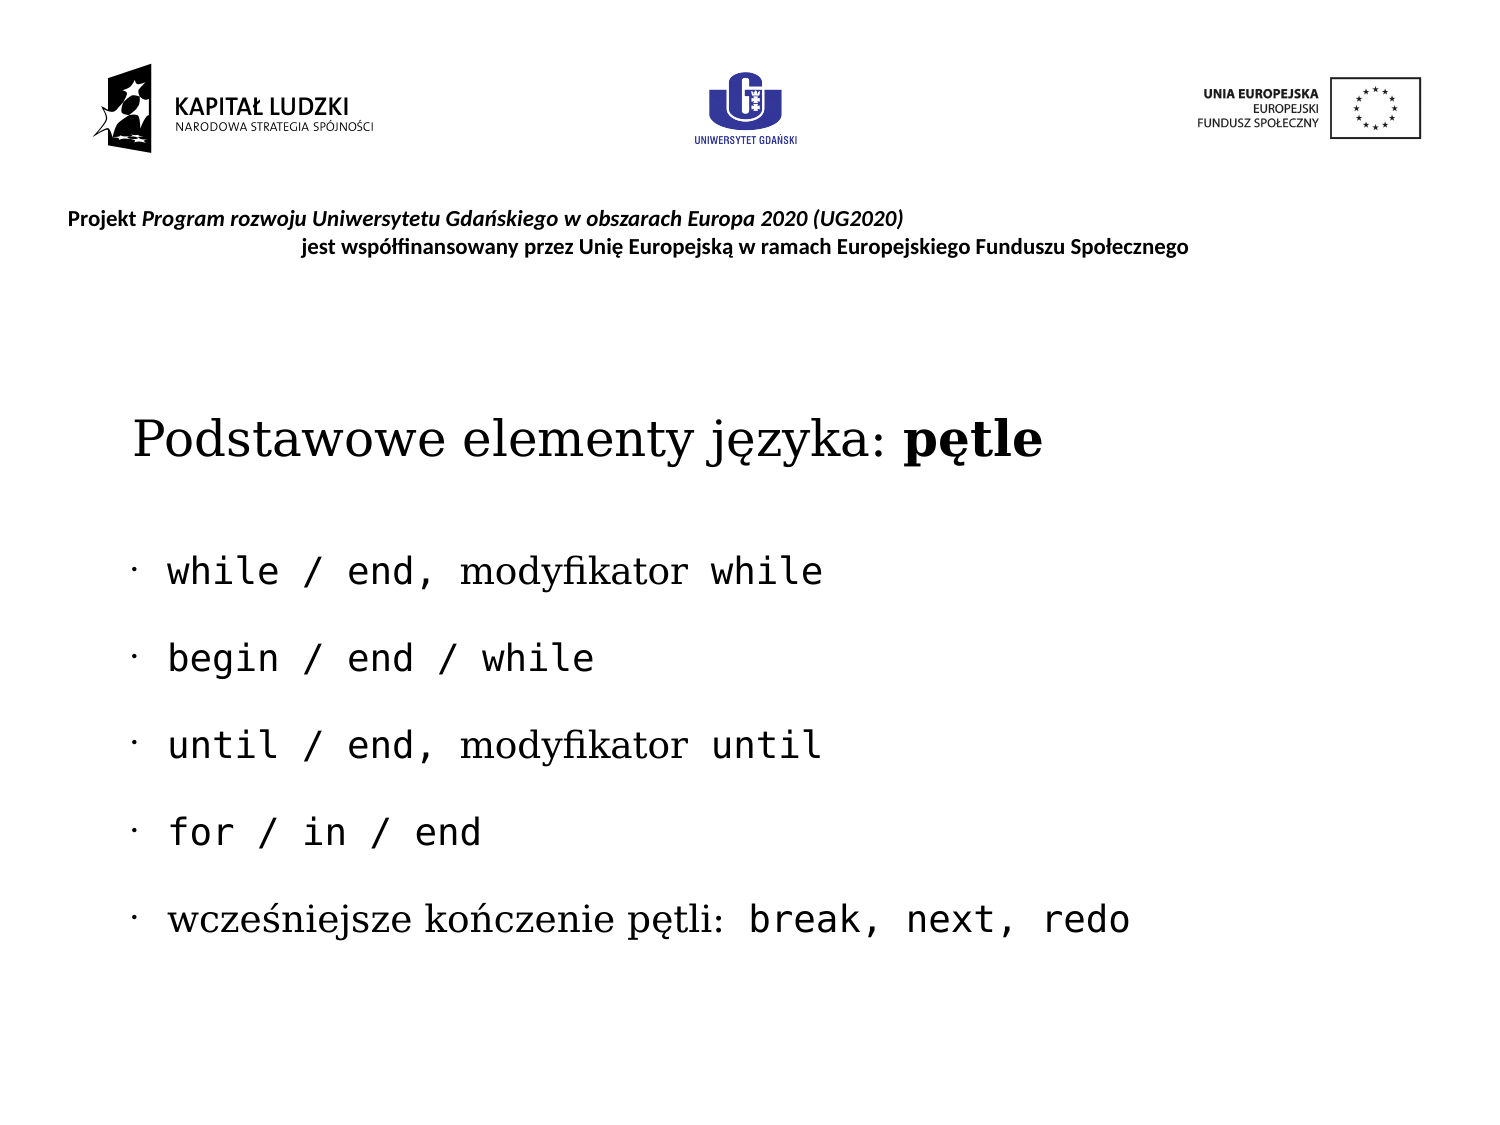

Projekt Program rozwoju Uniwersytetu Gdańskiego w obszarach Europa 2020 (UG2020)
jest współfinansowany przez Unię Europejską w ramach Europejskiego Funduszu Społecznego
Podstawowe elementy języka: pętle
while / end, modyfikator while
begin / end / while
until / end, modyfikator until
for / in / end
wcześniejsze kończenie pętli: break, next, redo
Człowiek – najlepsza inwestycja